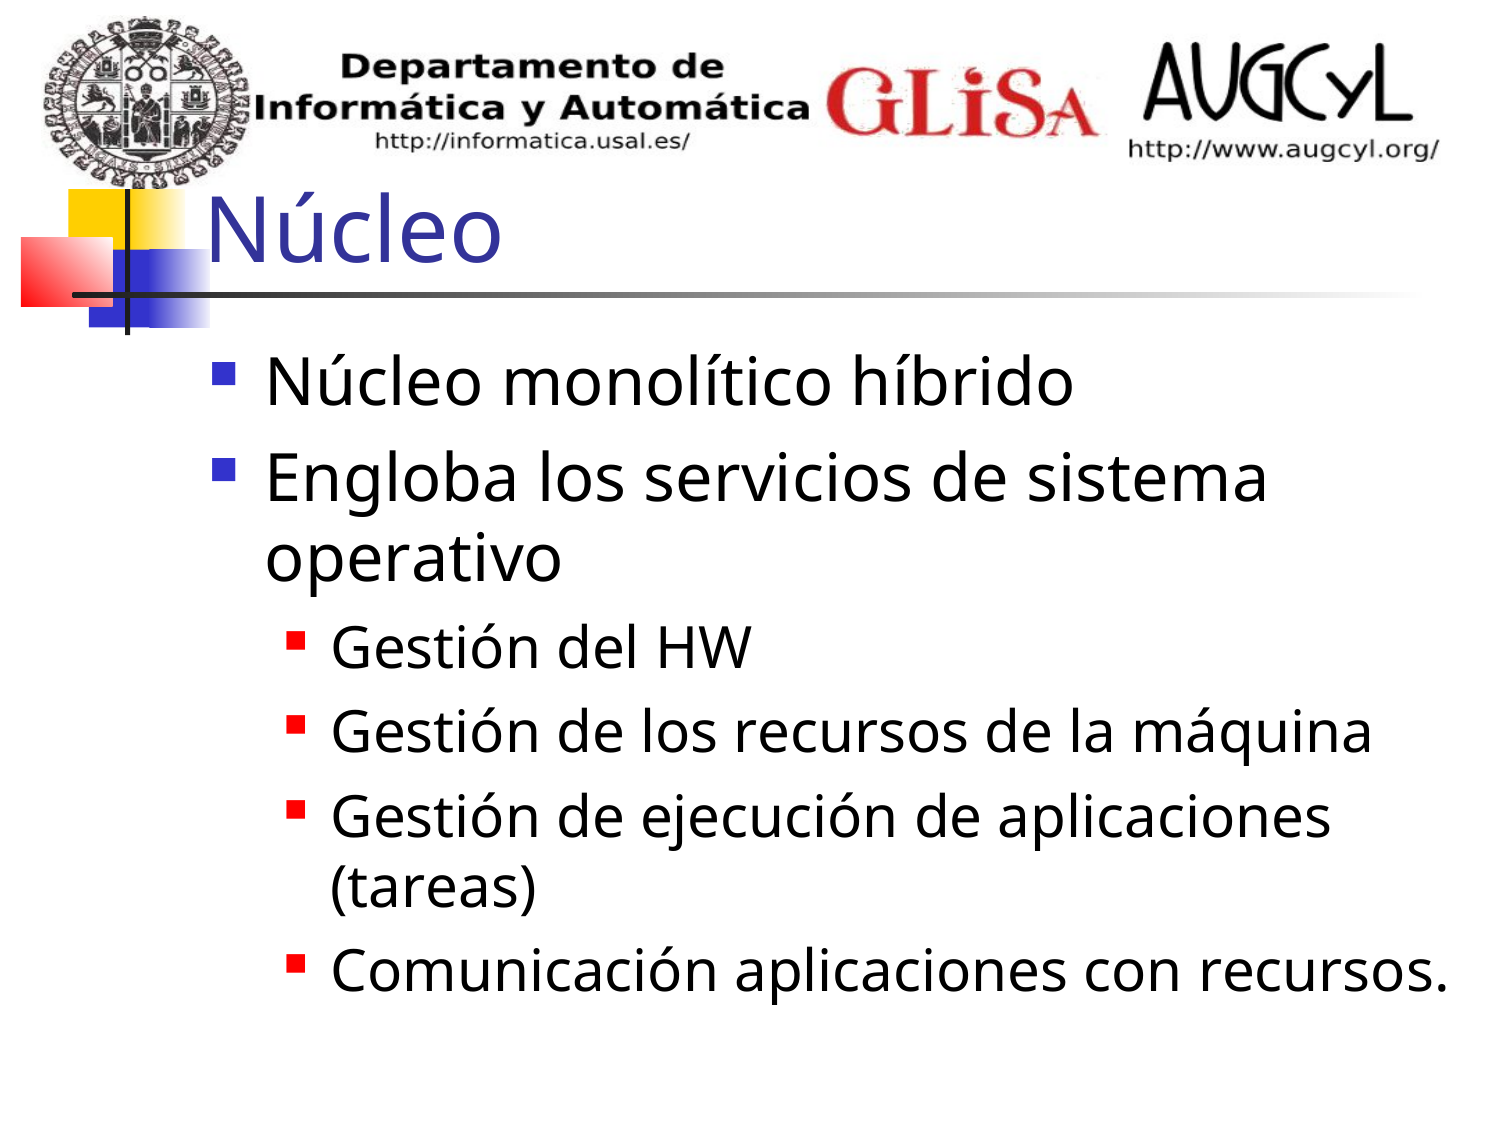

# Núcleo
Núcleo monolítico híbrido
Engloba los servicios de sistema operativo
Gestión del HW
Gestión de los recursos de la máquina
Gestión de ejecución de aplicaciones (tareas)
Comunicación aplicaciones con recursos.